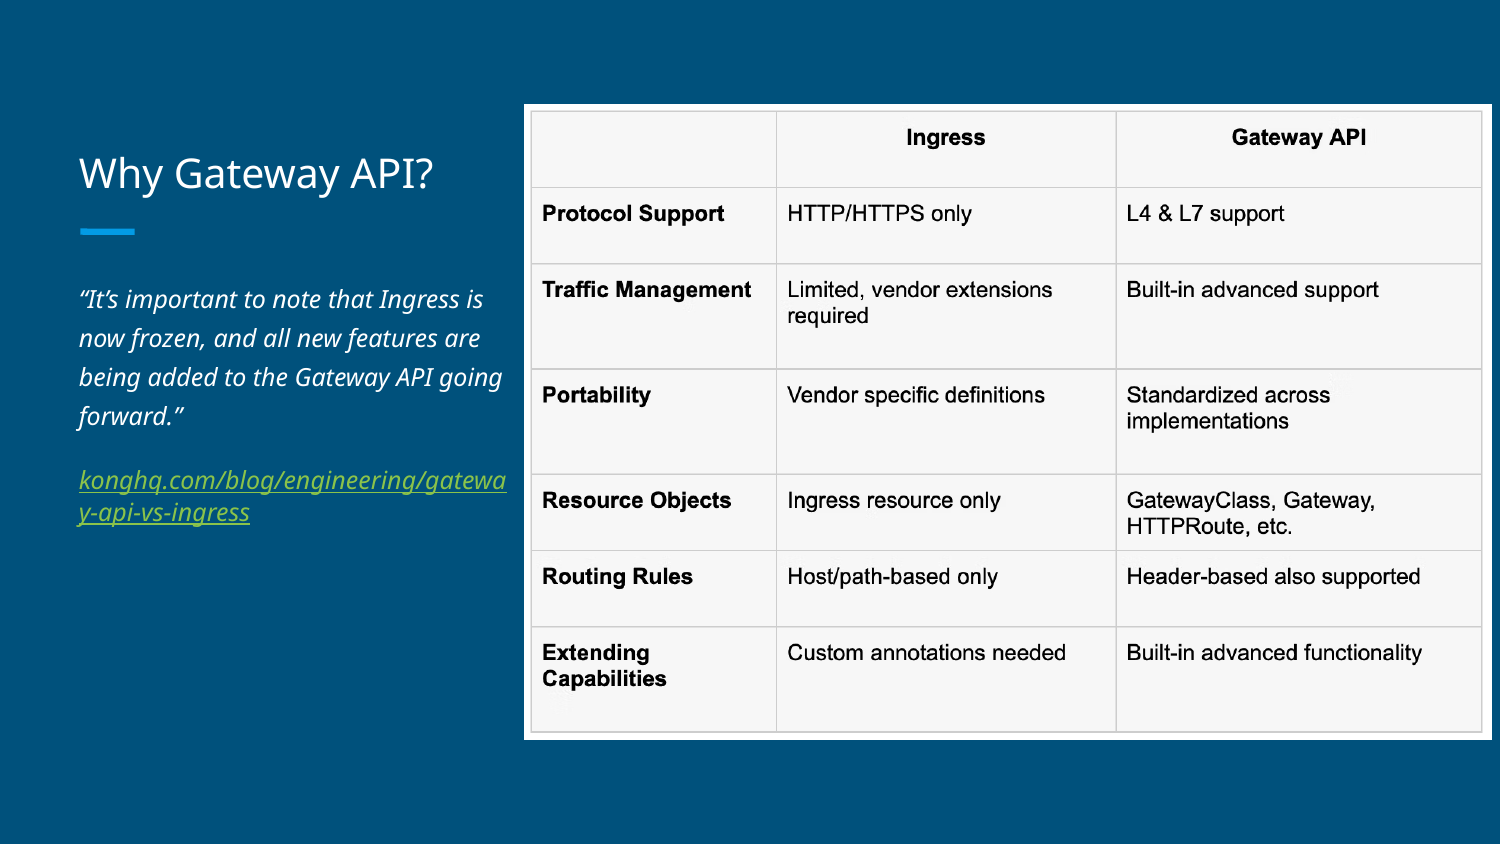

# Why Gateway API?
“It’s important to note that Ingress is now frozen, and all new features are being added to the Gateway API going forward.”
konghq.com/blog/engineering/gateway-api-vs-ingress